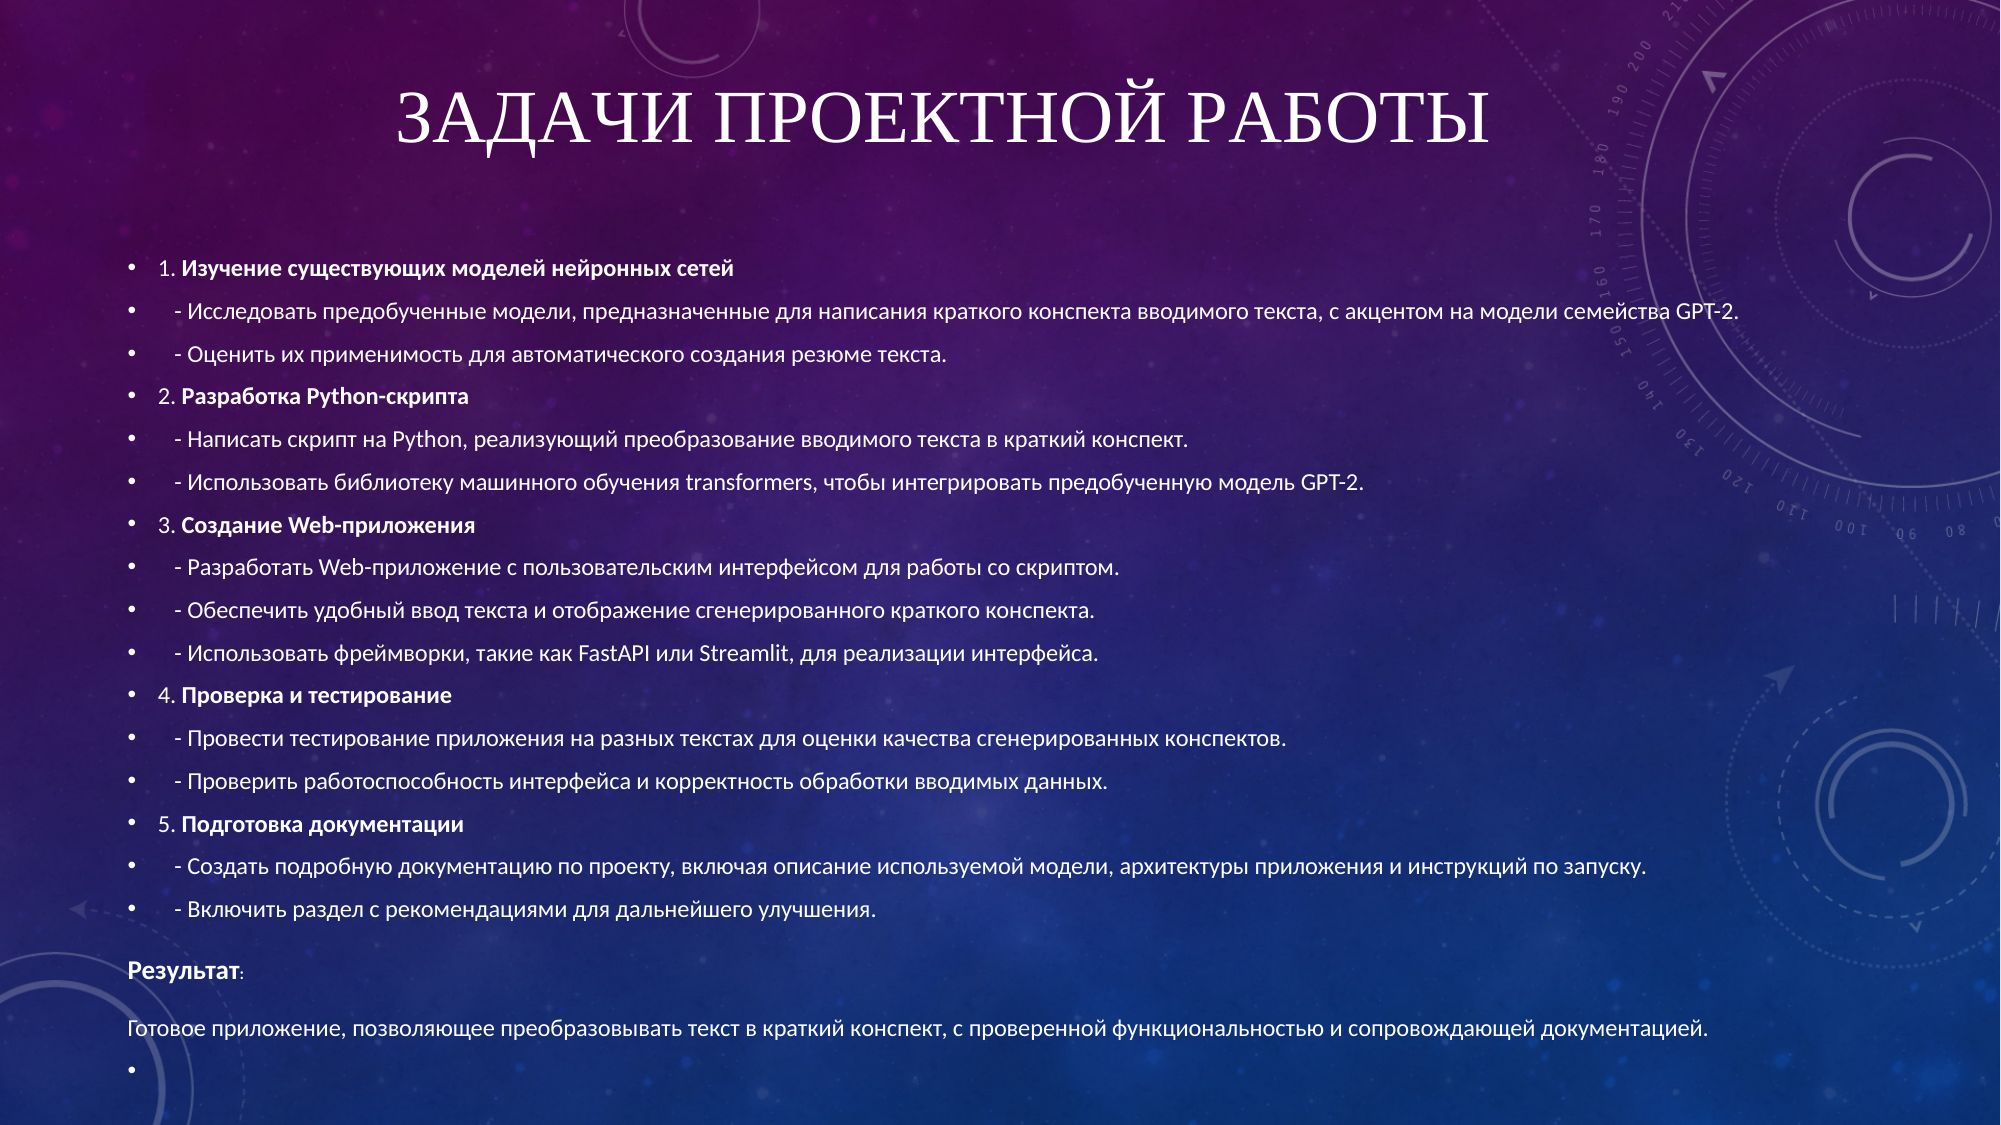

# Задачи проектной работы
1. Изучение существующих моделей нейронных сетей
   - Исследовать предобученные модели, предназначенные для написания краткого конспекта вводимого текста, с акцентом на модели семейства GPT-2.
   - Оценить их применимость для автоматического создания резюме текста.
2. Разработка Python-скрипта
   - Написать скрипт на Python, реализующий преобразование вводимого текста в краткий конспект.
   - Использовать библиотеку машинного обучения transformers, чтобы интегрировать предобученную модель GPT-2.
3. Создание Web-приложения
   - Разработать Web-приложение с пользовательским интерфейсом для работы со скриптом.
   - Обеспечить удобный ввод текста и отображение сгенерированного краткого конспекта.
   - Использовать фреймворки, такие как FastAPI или Streamlit, для реализации интерфейса.
4. Проверка и тестирование
   - Провести тестирование приложения на разных текстах для оценки качества сгенерированных конспектов.
   - Проверить работоспособность интерфейса и корректность обработки вводимых данных.
5. Подготовка документации
   - Создать подробную документацию по проекту, включая описание используемой модели, архитектуры приложения и инструкций по запуску.
   - Включить раздел с рекомендациями для дальнейшего улучшения.
Результат:
Готовое приложение, позволяющее преобразовывать текст в краткий конспект, с проверенной функциональностью и сопровождающей документацией.